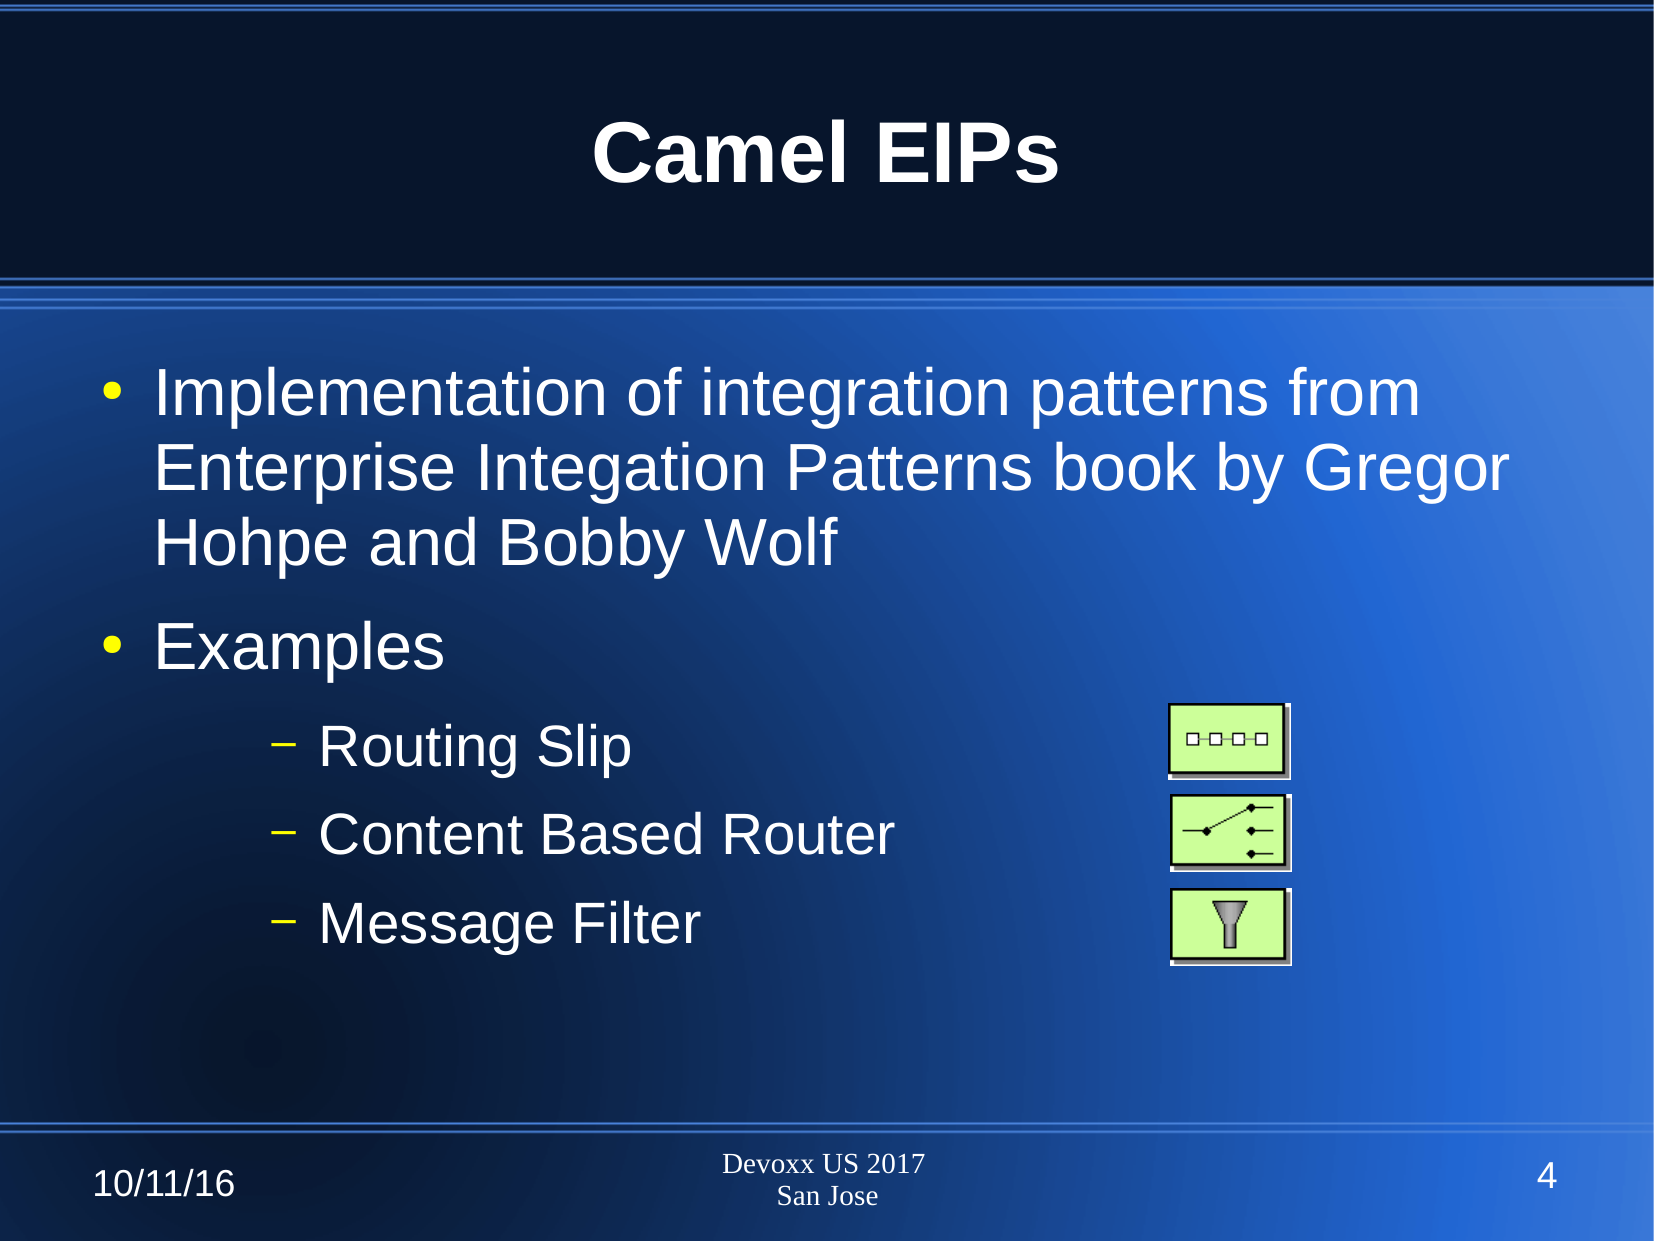

# Camel EIPs
Implementation of integration patterns from Enterprise Integation Patterns book by Gregor Hohpe and Bobby Wolf
Examples
Routing Slip
Content Based Router
Message Filter
Devoxx San Jose, US